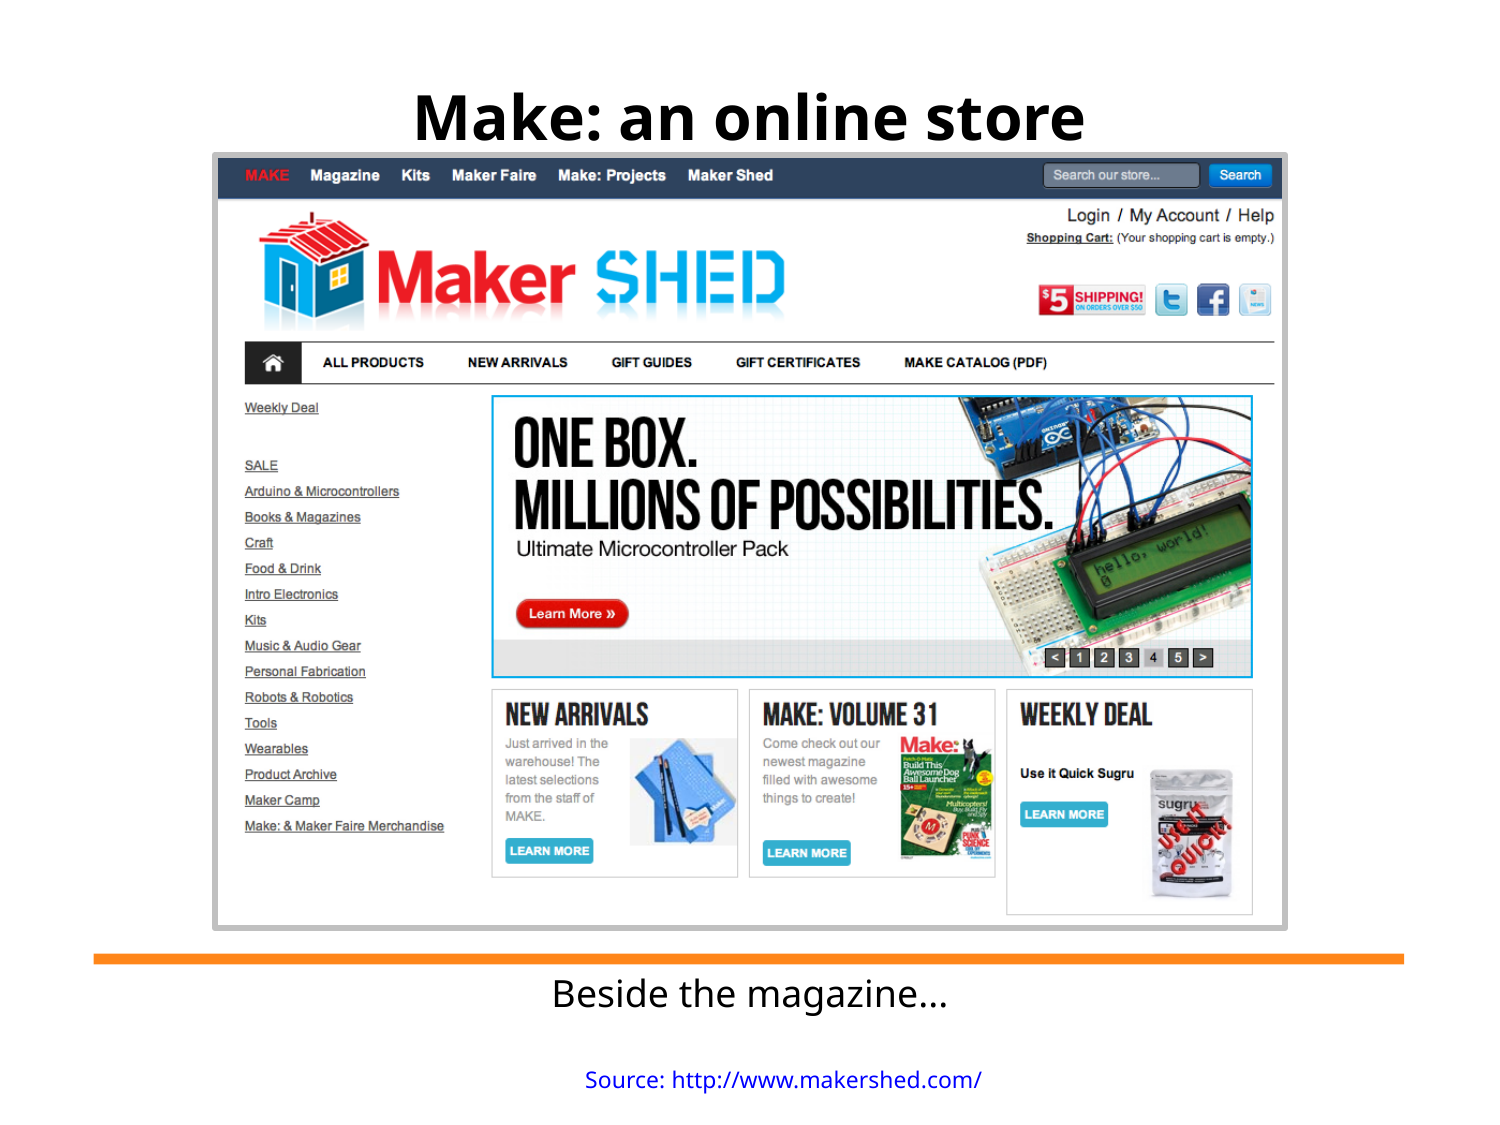

# Make: an online store
Beside the magazine...
Source: http://www.makershed.com/